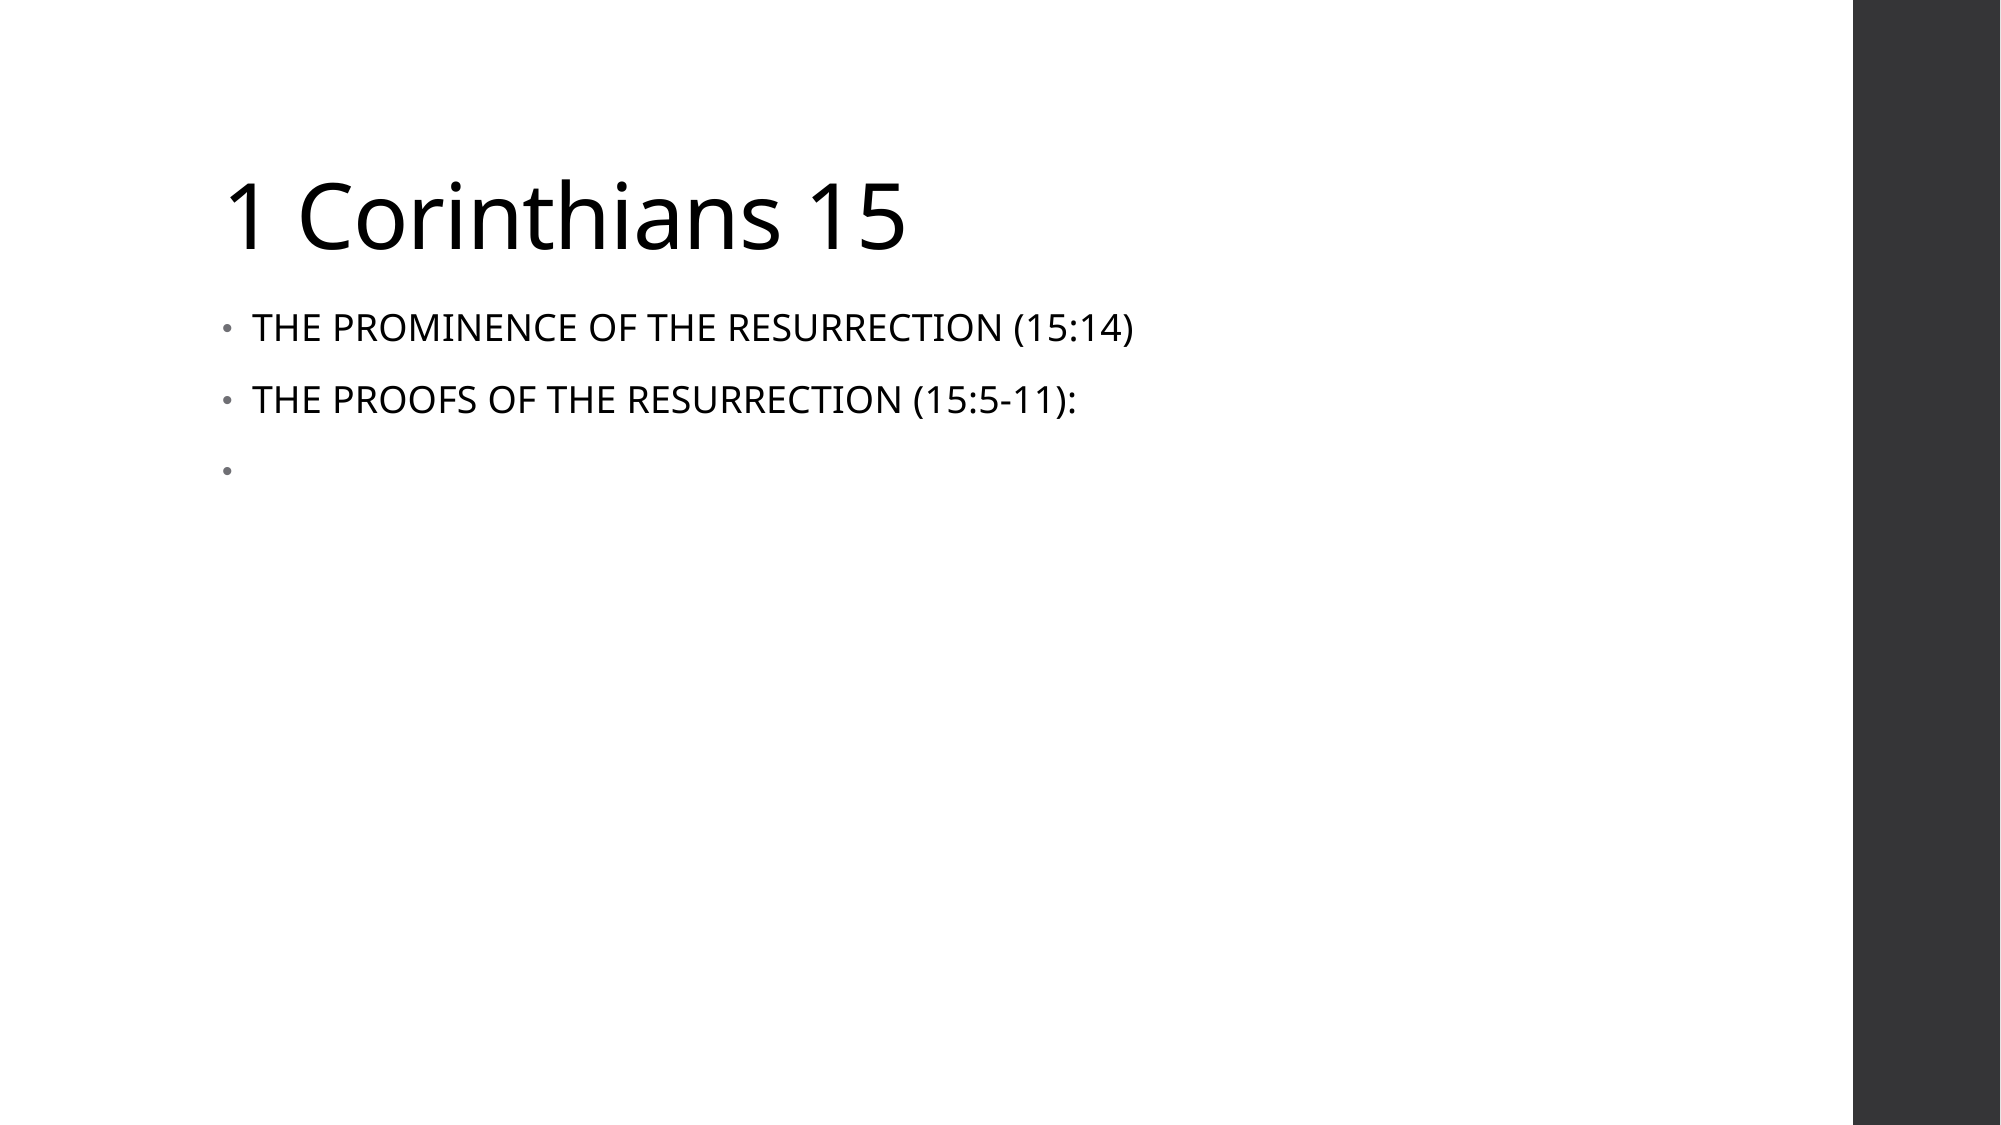

# 1 Corinthians 15
THE PROMINENCE OF THE RESURRECTION (15:14)
THE PROOFS OF THE RESURRECTION (15:5-11):